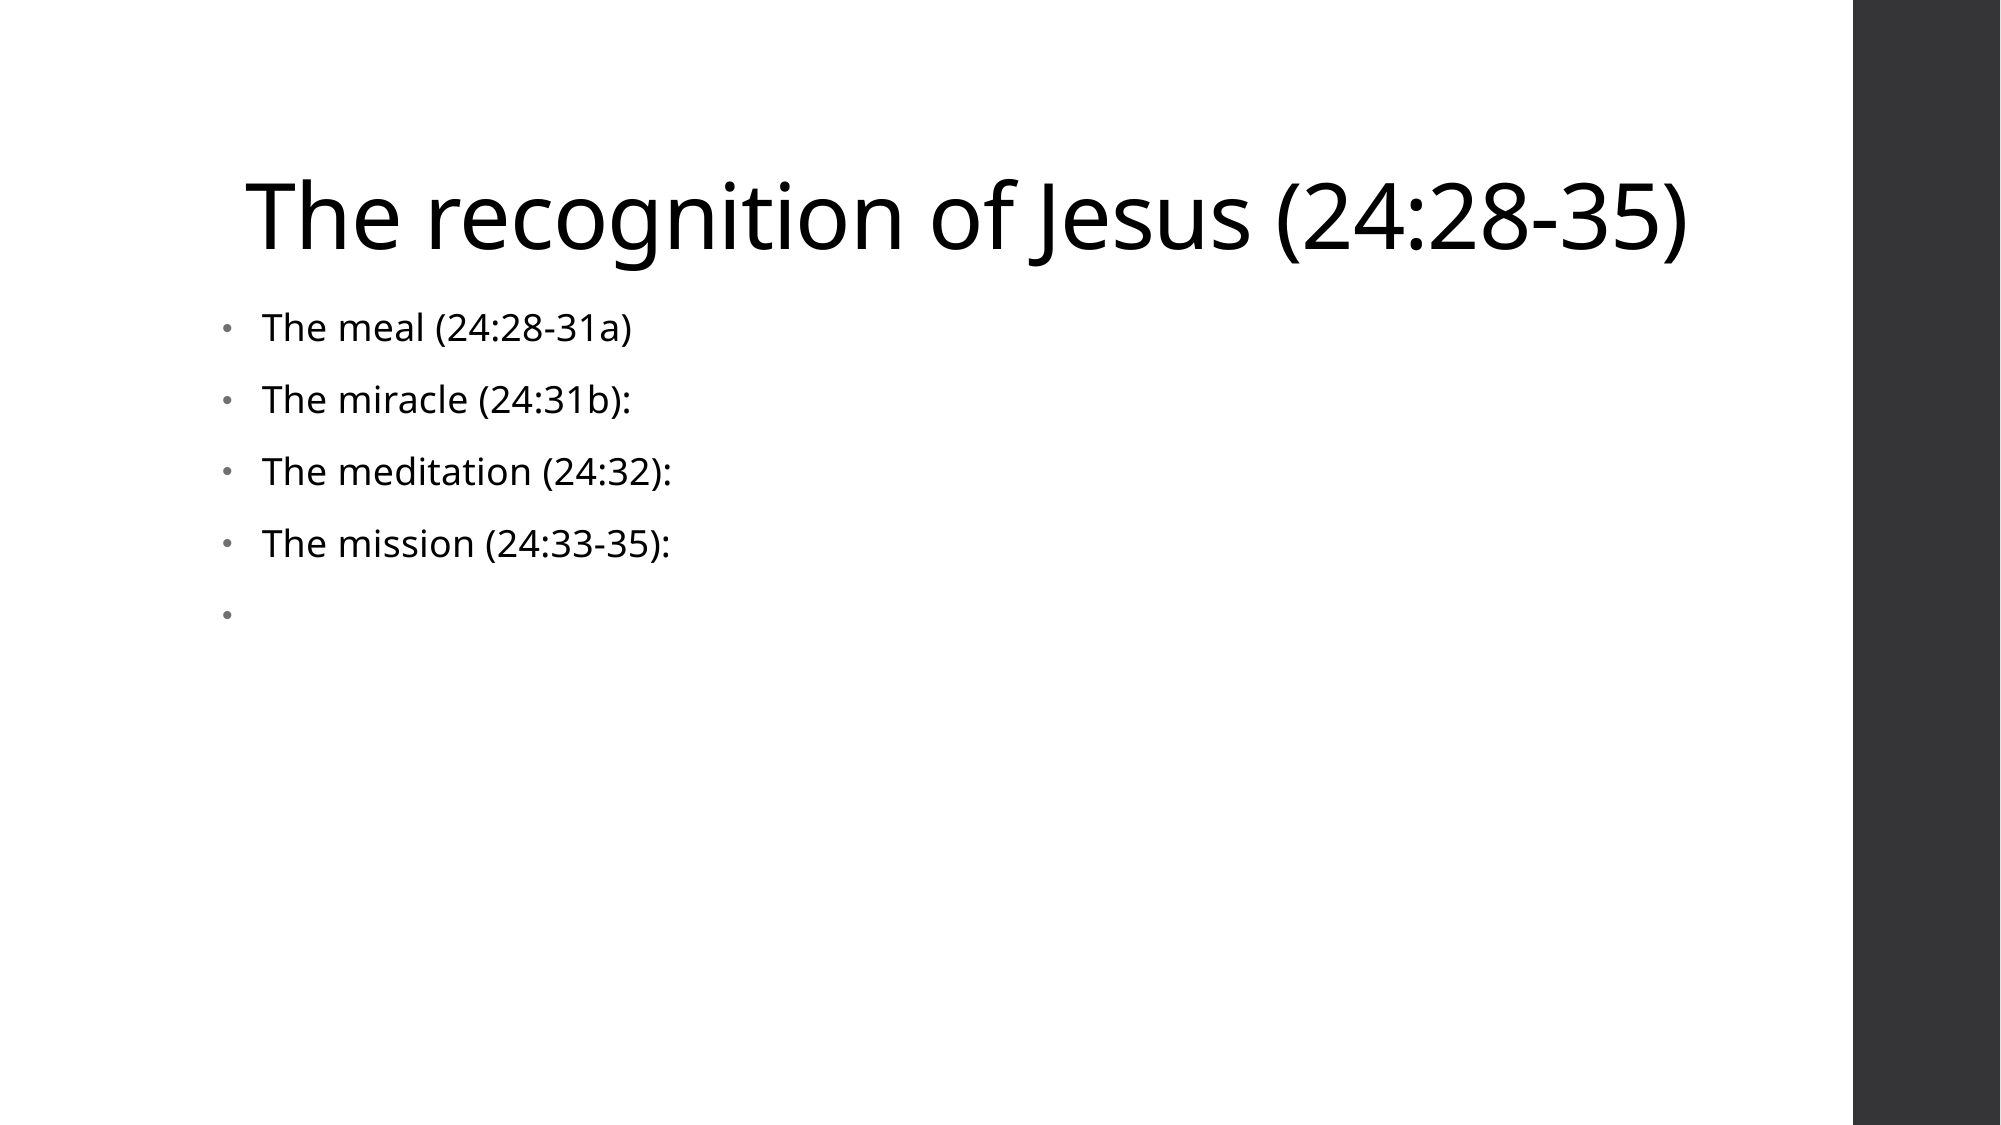

# The recognition of Jesus (24:28-35)
 The meal (24:28-31a)
 The miracle (24:31b):
 The meditation (24:32):
 The mission (24:33-35):